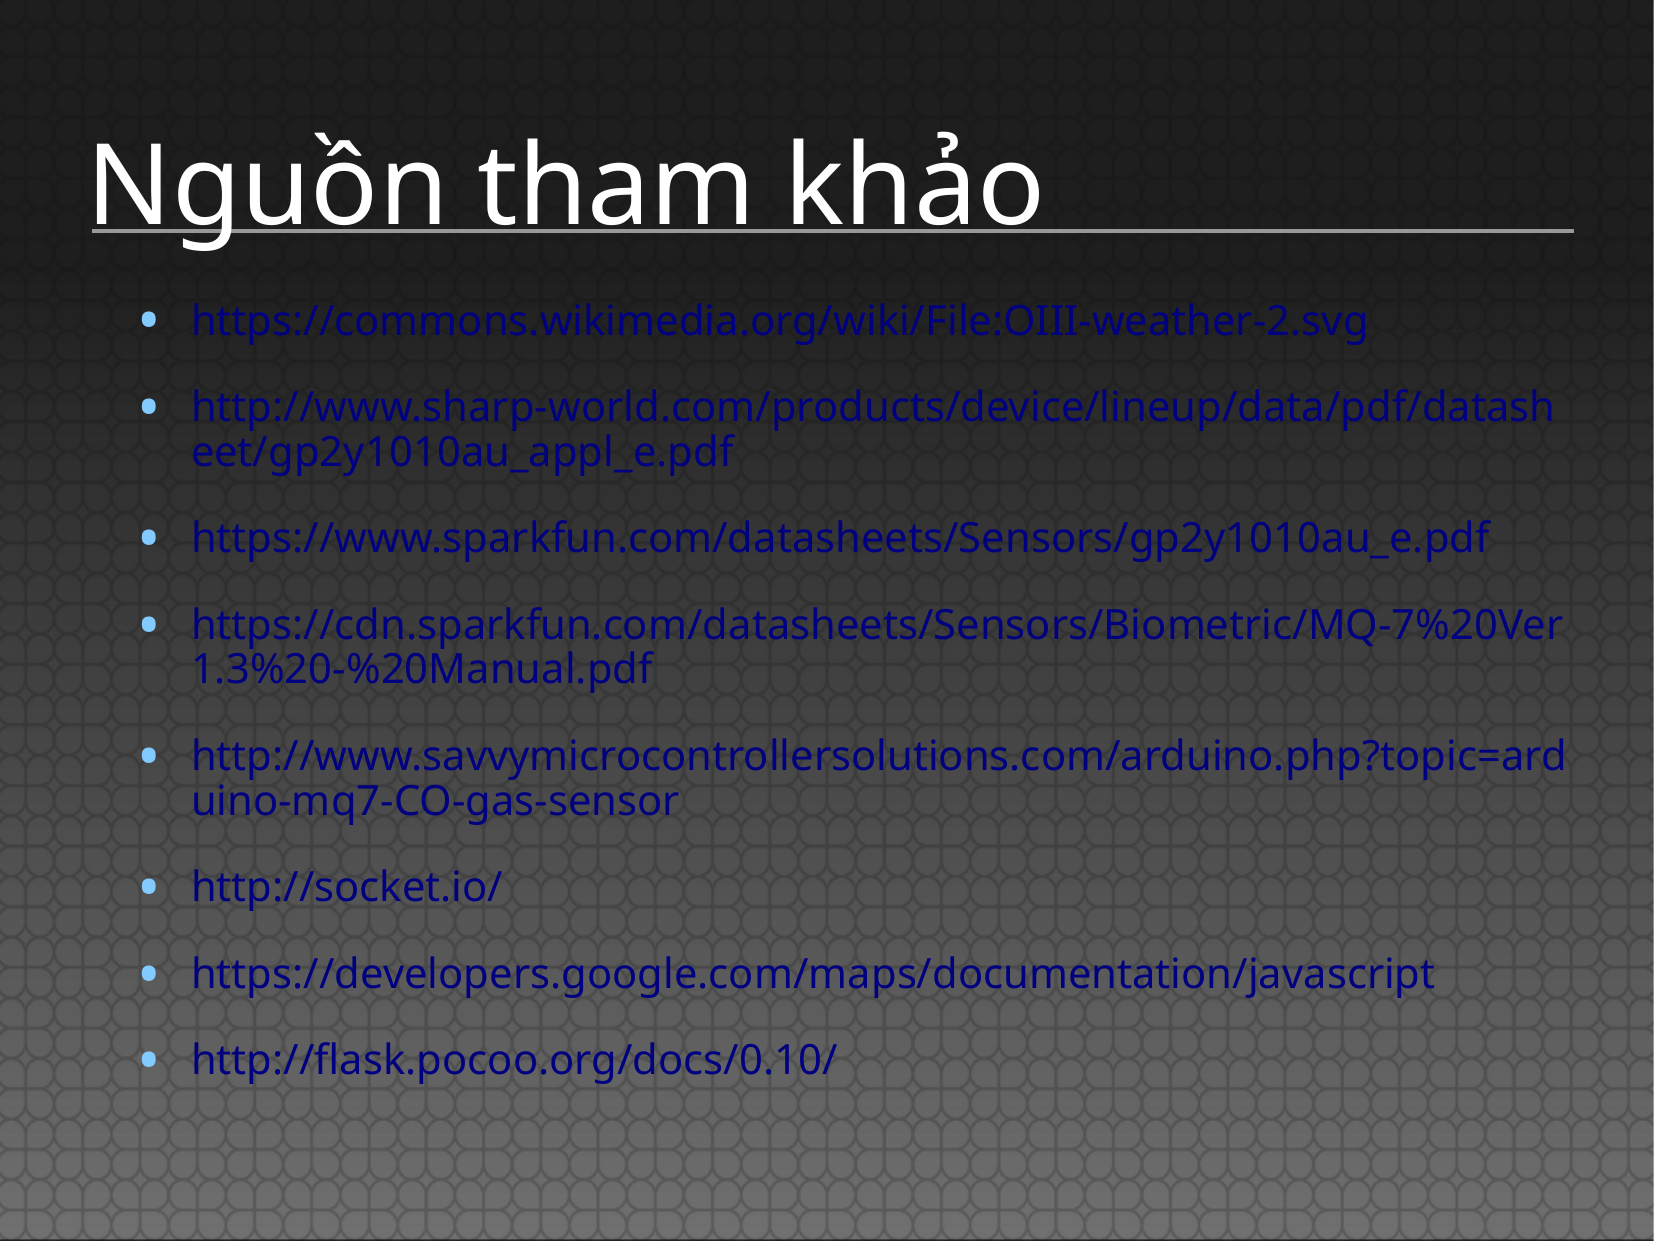

# Nguồn tham khảo
https://commons.wikimedia.org/wiki/File:OIII-weather-2.svg
http://www.sharp-world.com/products/device/lineup/data/pdf/datasheet/gp2y1010au_appl_e.pdf
https://www.sparkfun.com/datasheets/Sensors/gp2y1010au_e.pdf
https://cdn.sparkfun.com/datasheets/Sensors/Biometric/MQ-7%20Ver1.3%20-%20Manual.pdf
http://www.savvymicrocontrollersolutions.com/arduino.php?topic=arduino-mq7-CO-gas-sensor
http://socket.io/
https://developers.google.com/maps/documentation/javascript
http://flask.pocoo.org/docs/0.10/